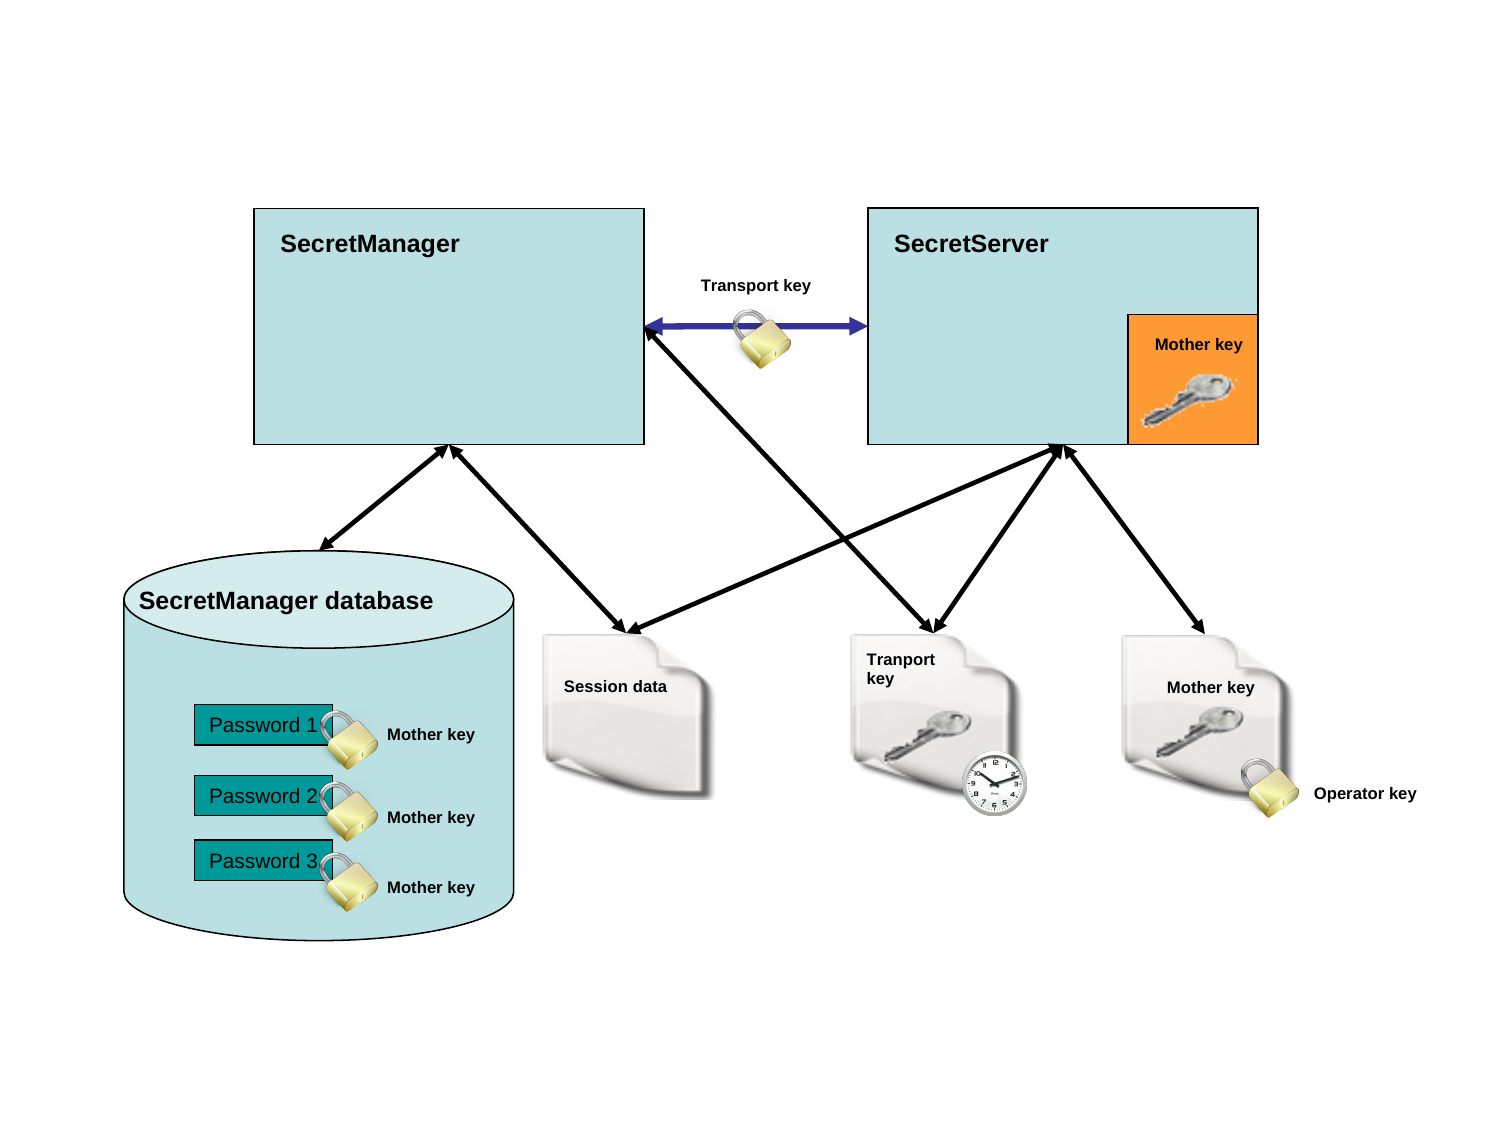

SecretManager
SecretServer
Transport key
Mother key
SecretManager database
Tranport
key
Session data
Mother key
Password 1
Mother key
Password 2
Operator key
Mother key
Password 3
Mother key